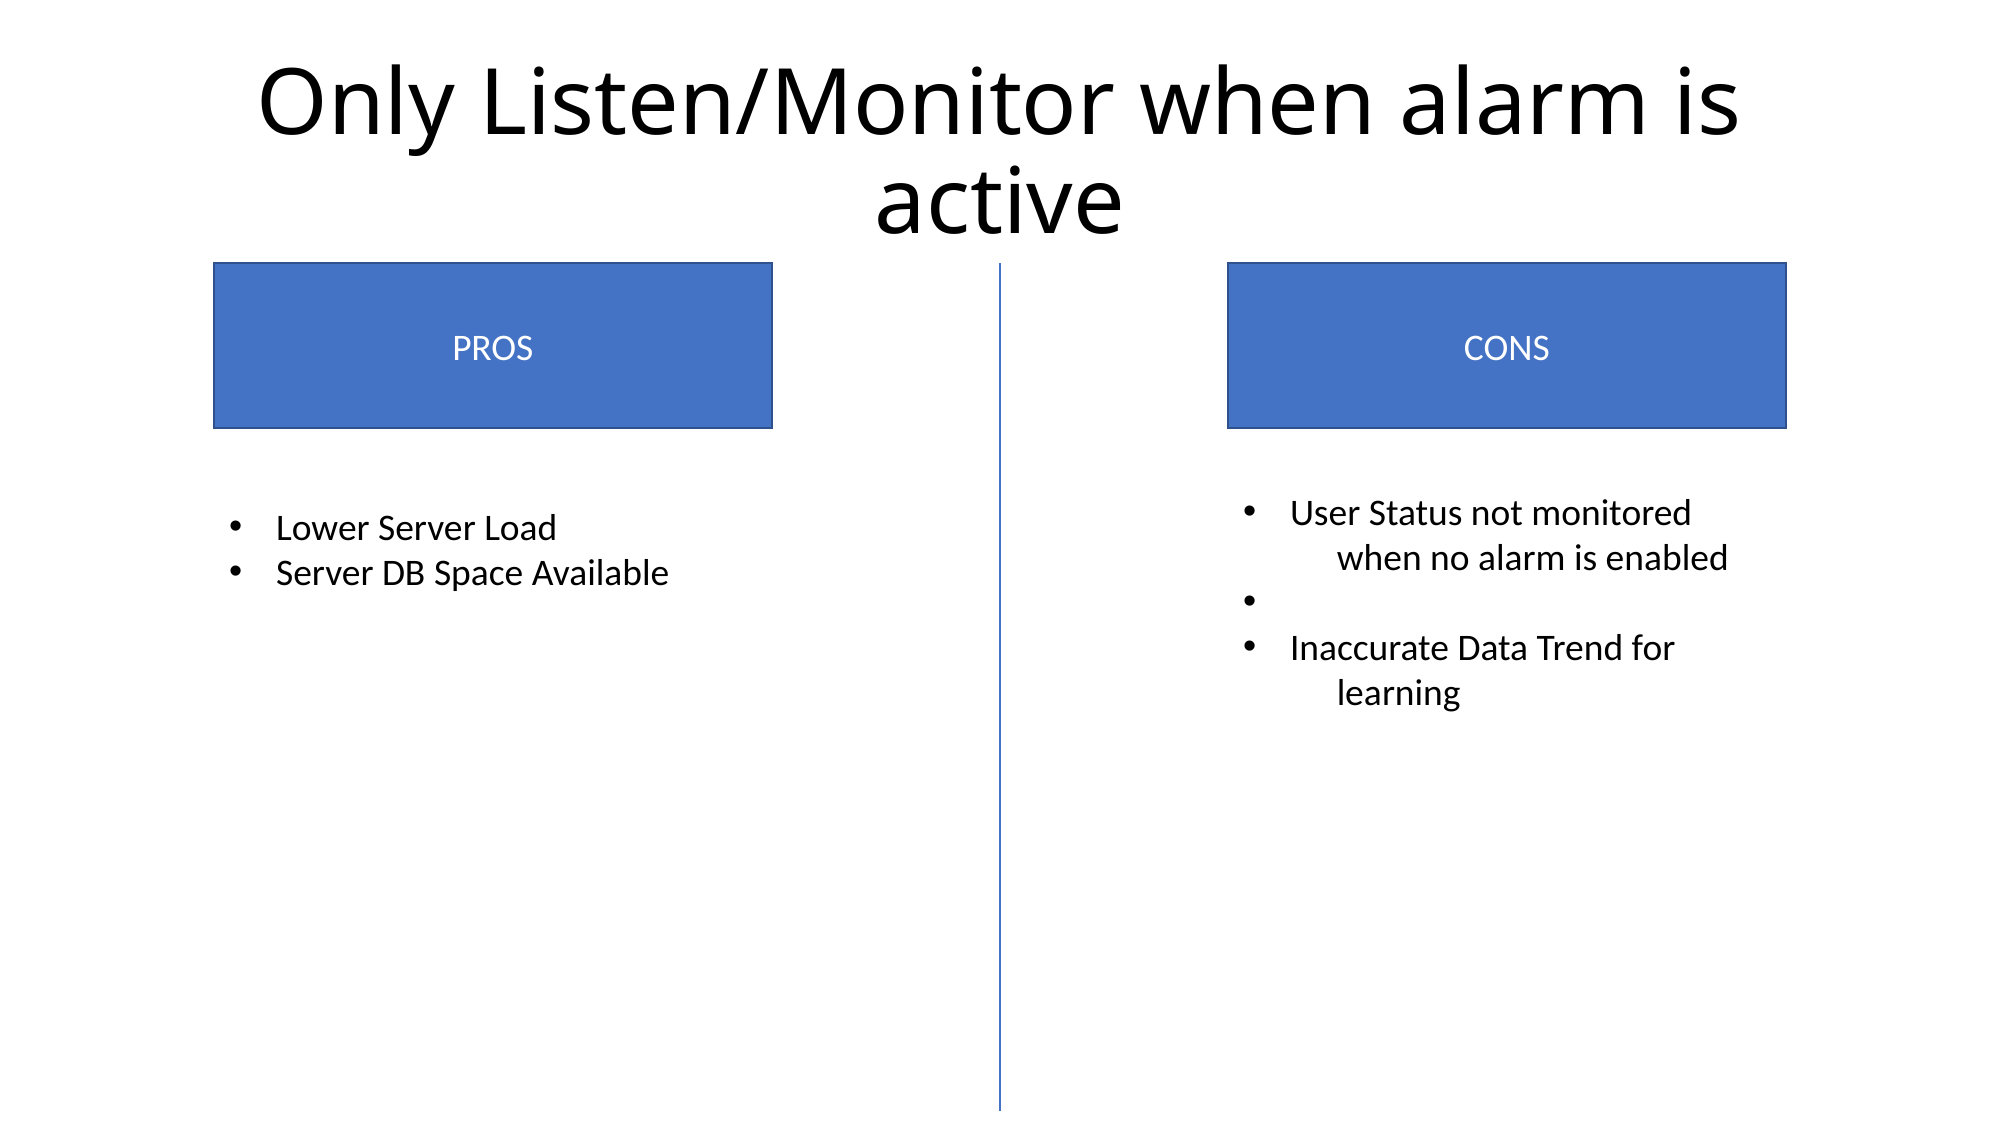

# Only Listen/Monitor when alarm is active
PROS
CONS
User Status not monitored when no alarm is enabled
Inaccurate Data Trend for learning
Lower Server Load
Server DB Space Available